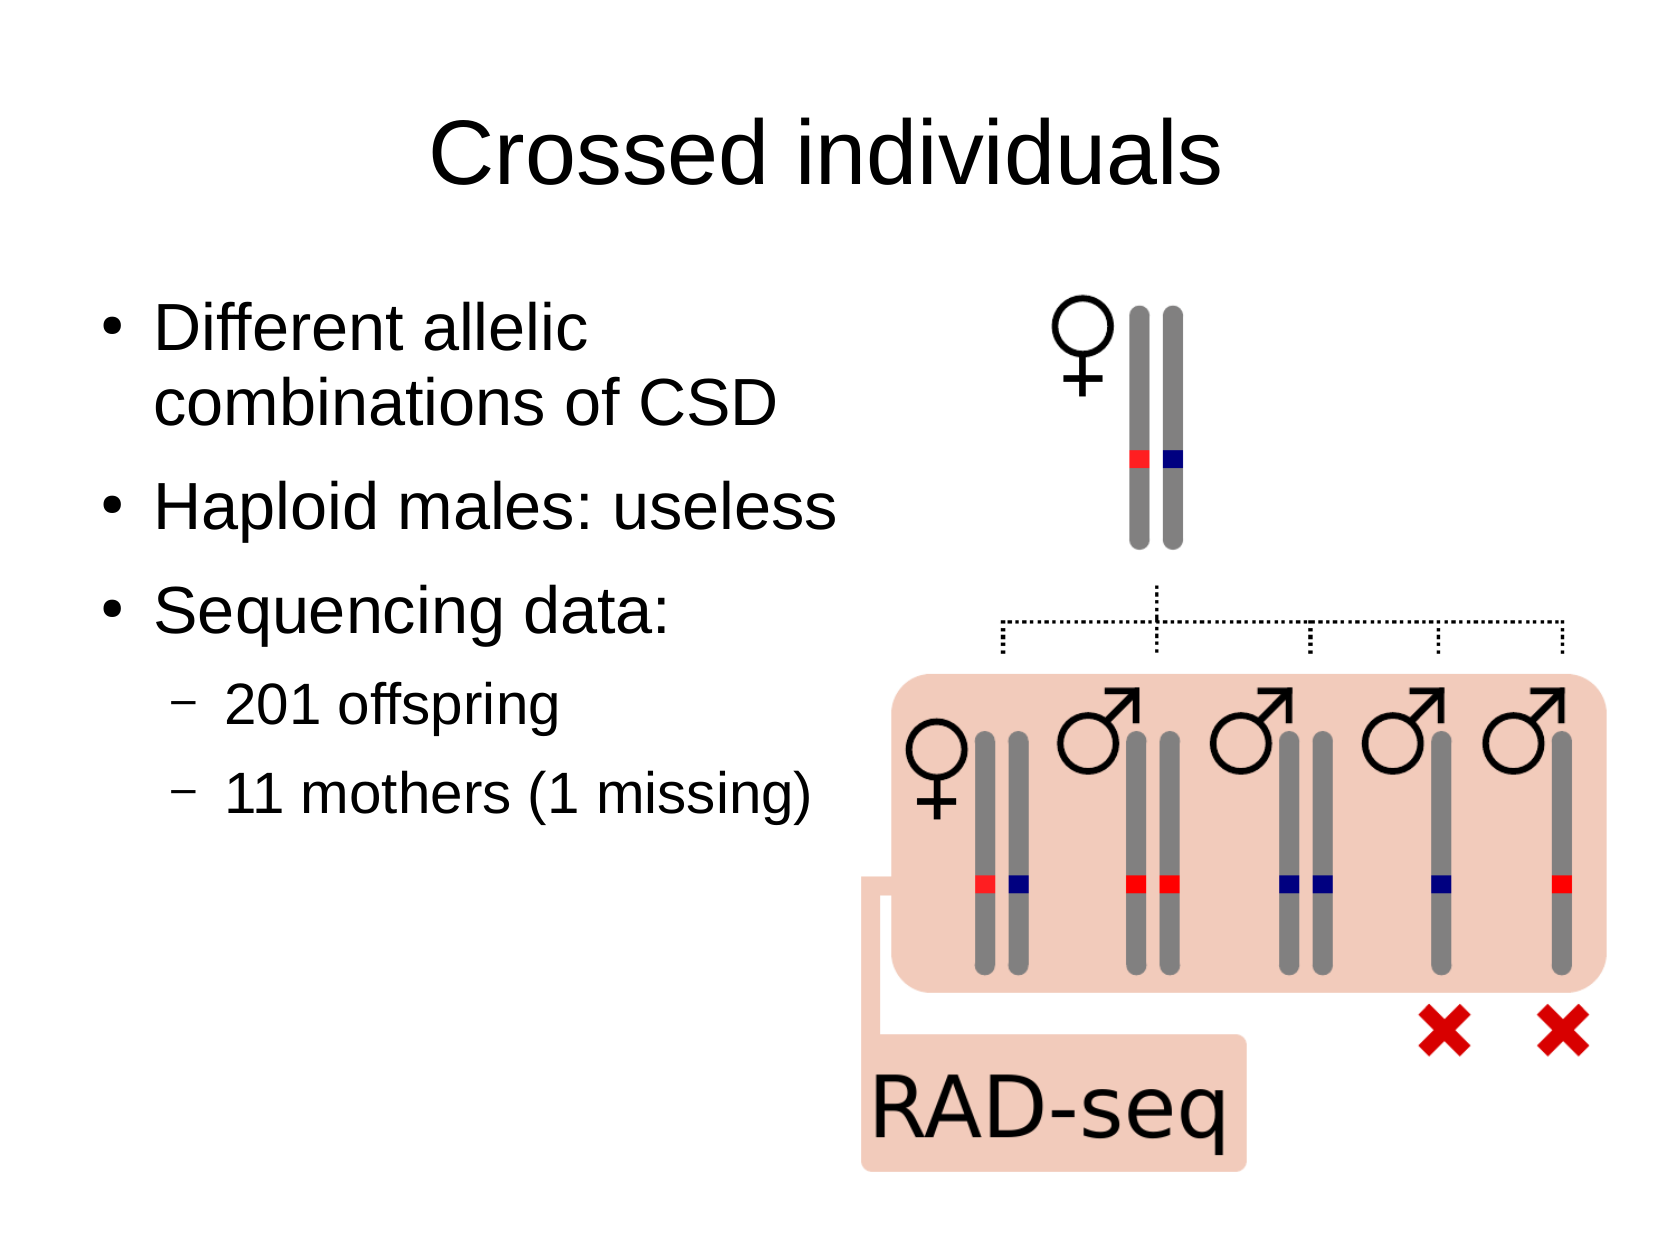

# Crossed individuals
Different allelic combinations of CSD
Haploid males: useless
Sequencing data:
201 offspring
11 mothers (1 missing)